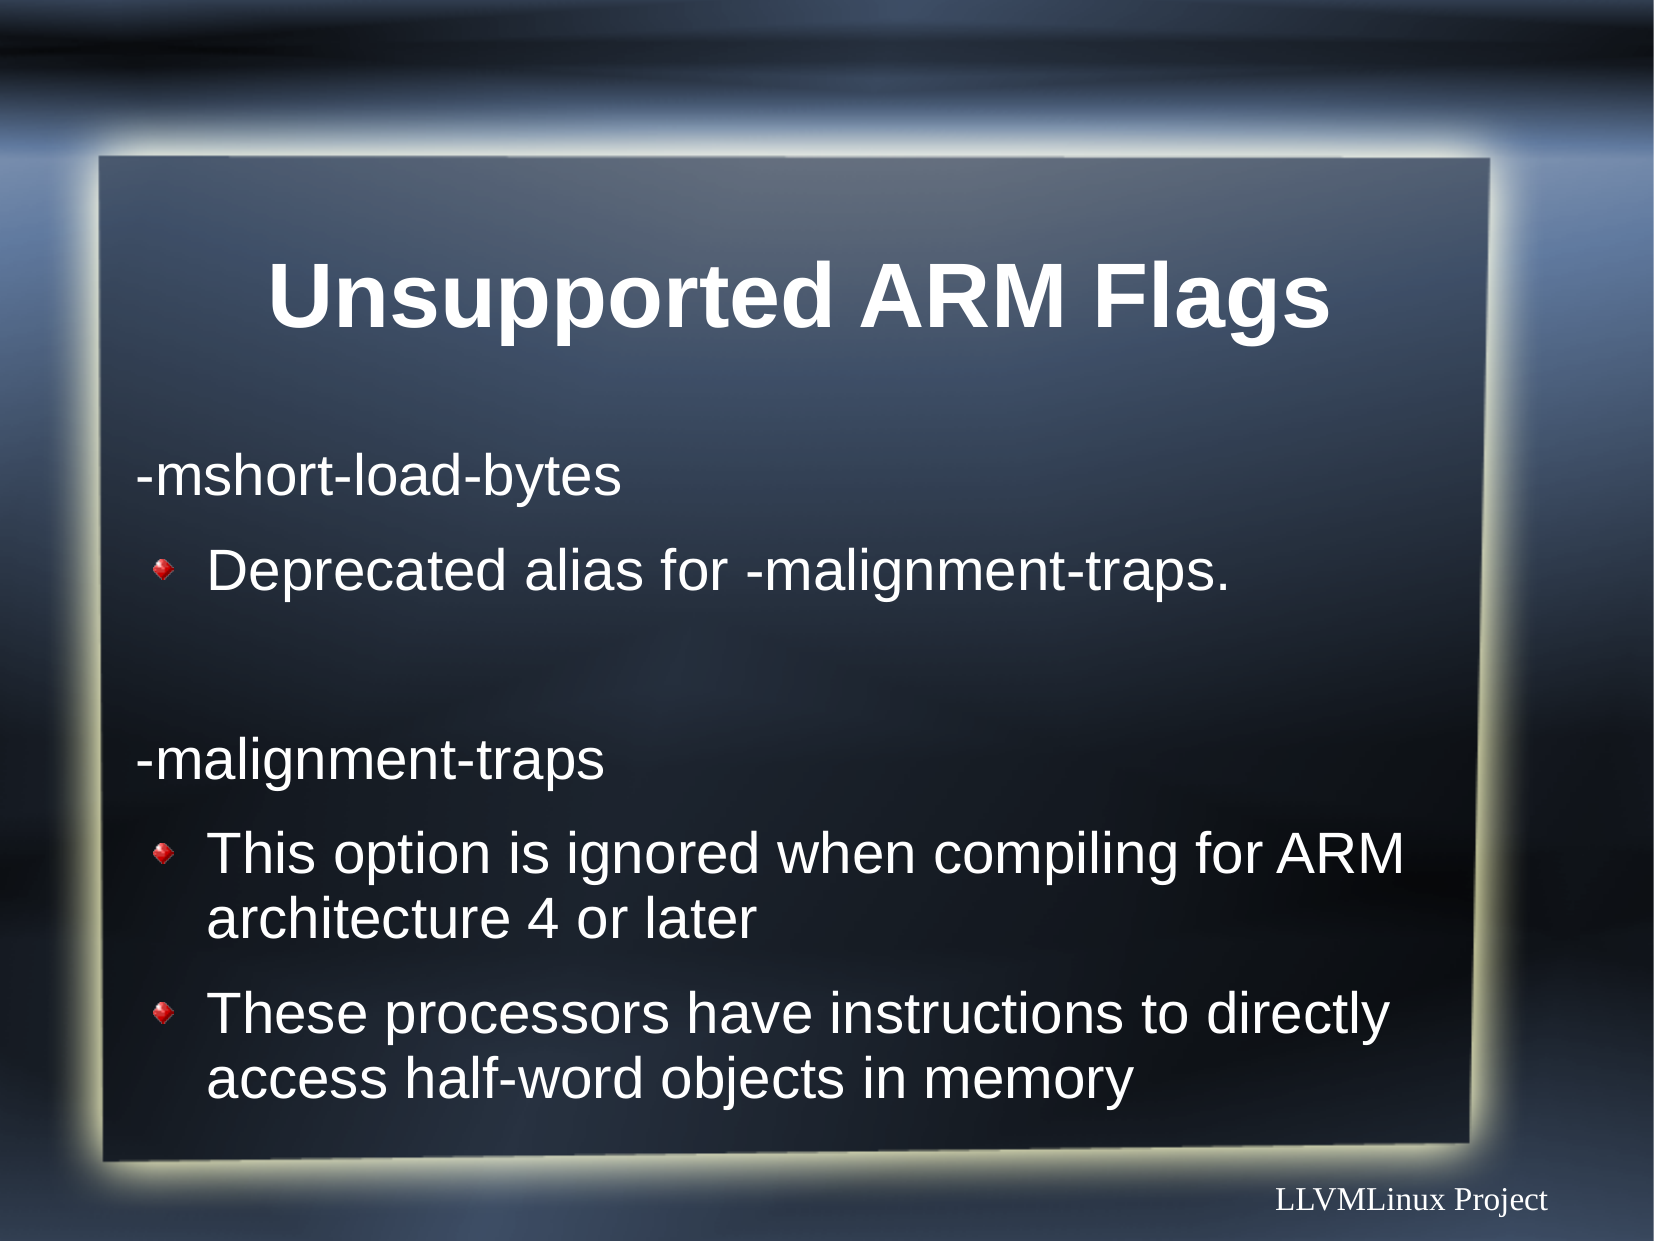

# Unsupported ARM Flags
-mshort-load-bytes
Deprecated alias for -malignment-traps.
-malignment-traps
This option is ignored when compiling for ARM architecture 4 or later
These processors have instructions to directly access half-word objects in memory